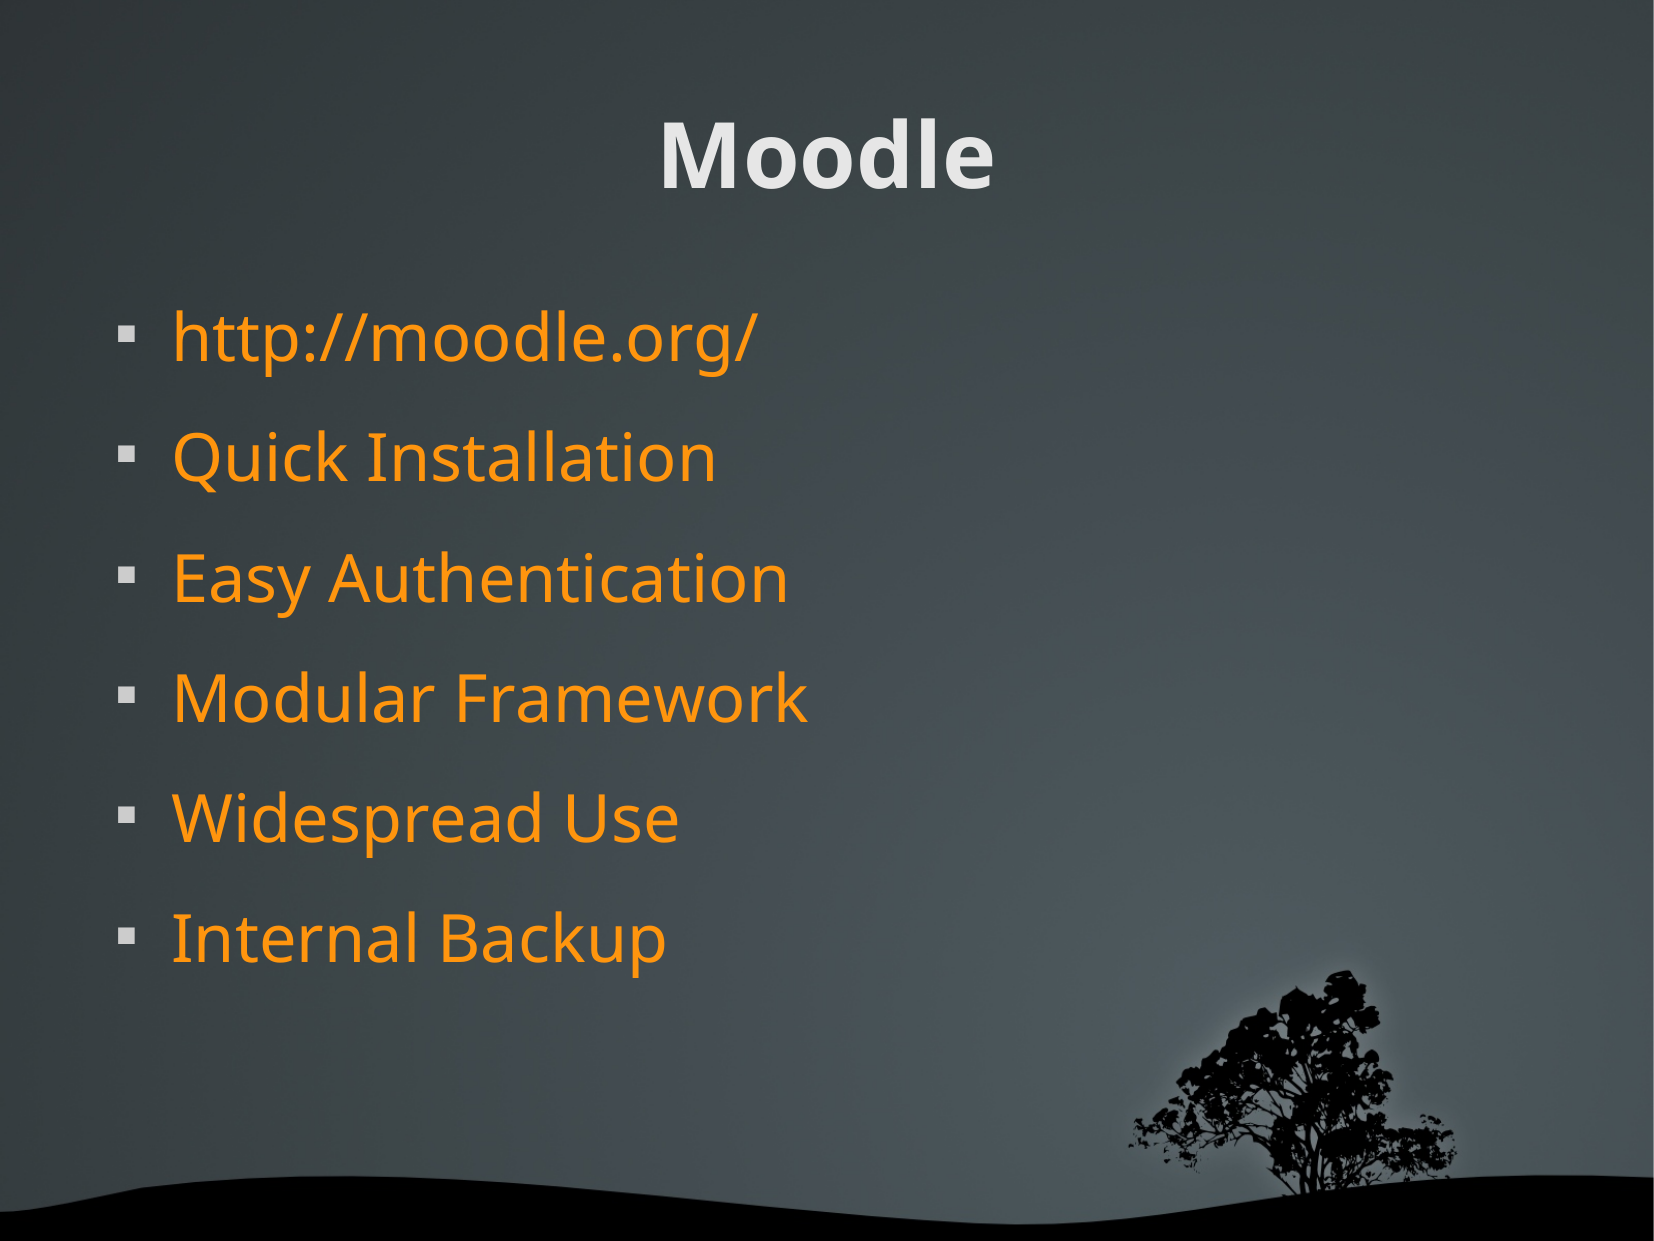

# Moodle
http://moodle.org/
Quick Installation
Easy Authentication
Modular Framework
Widespread Use
Internal Backup